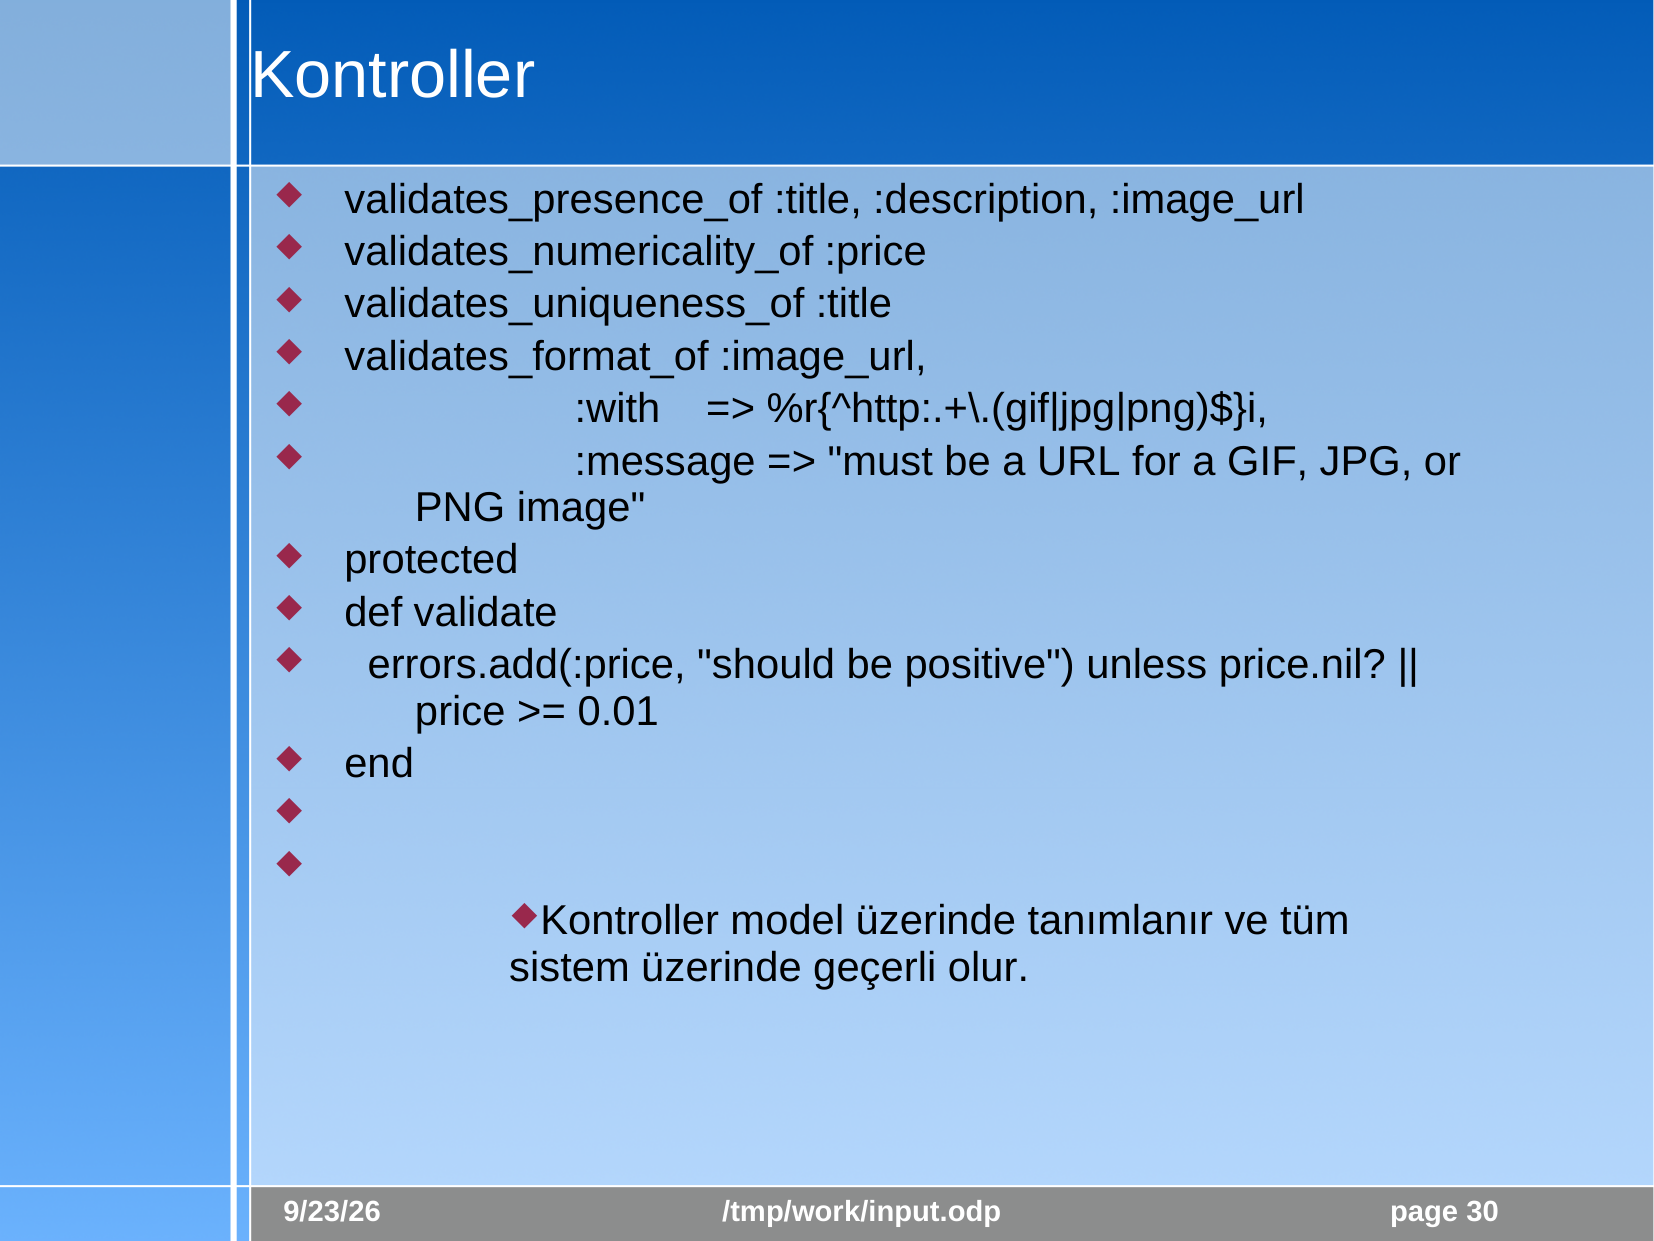

# Kontroller
validates_presence_of :title, :description, :image_url
validates_numericality_of :price
validates_uniqueness_of :title
validates_format_of :image_url,
 :with => %r{^http:.+\.(gif|jpg|png)$}i,
 :message => "must be a URL for a GIF, JPG, or PNG image"
protected
def validate
 errors.add(:price, "should be positive") unless price.nil? || price >= 0.01
end
Kontroller model üzerinde tanımlanır ve tüm sistem üzerinde geçerli olur.